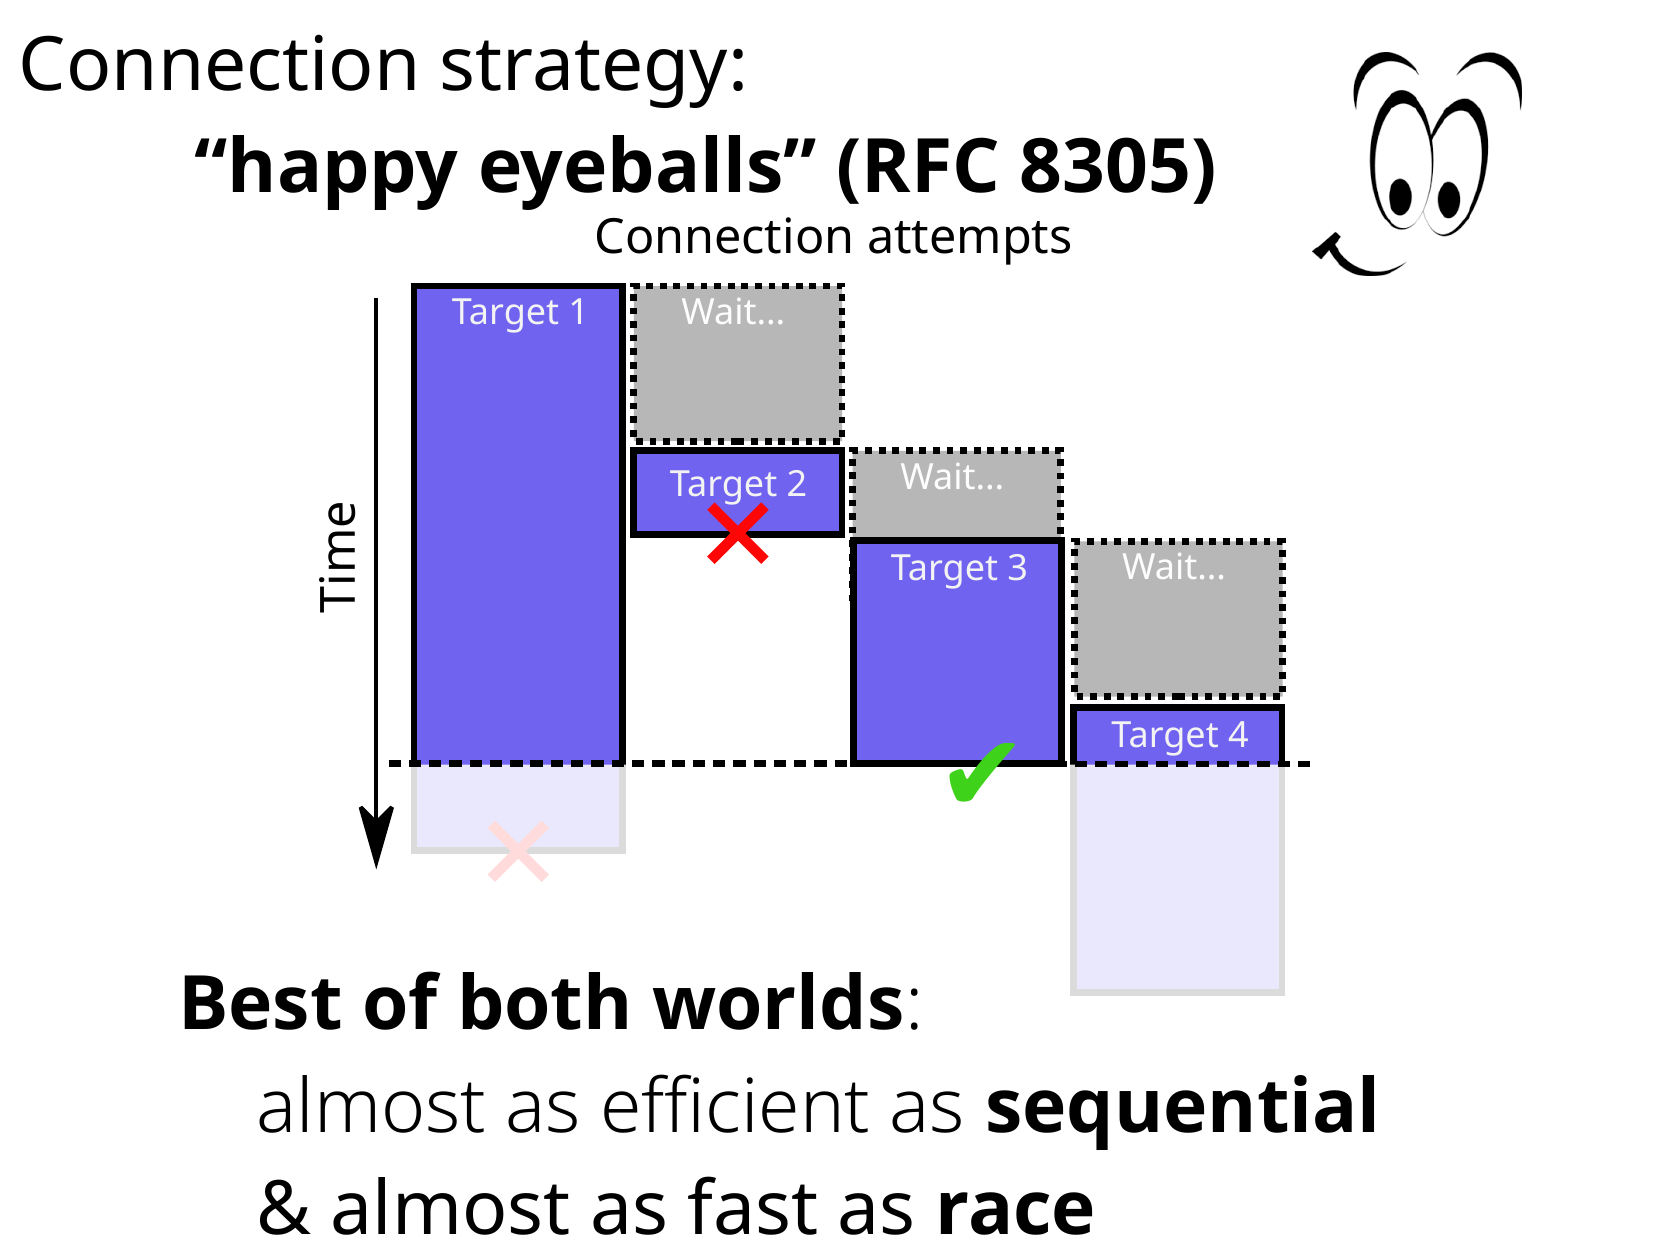

Connection strategy:
 “happy eyeballs” (RFC 8305)
Best of both worlds:
 almost as efficient as sequential
 & almost as fast as race